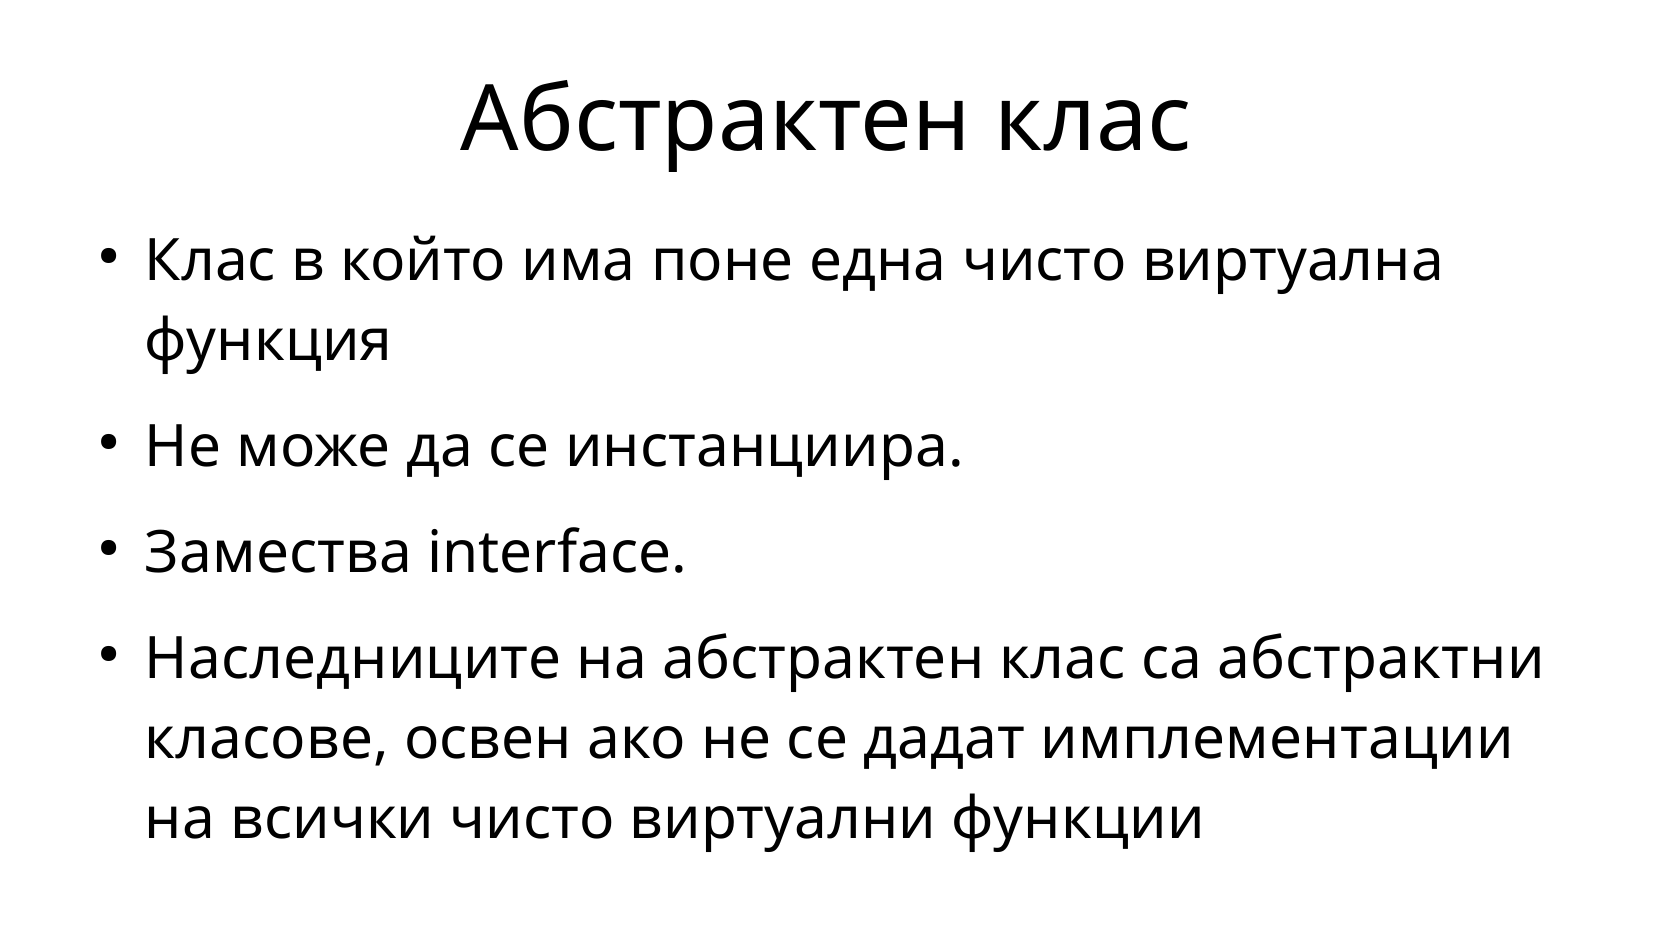

# Абстрактен клас
Клас в който има поне една чисто виртуална функция
Не може да се инстанциира.
Замества interface.
Наследниците на абстрактен клас са абстрактни класове, освен ако не се дадат имплементации на всички чисто виртуални функции